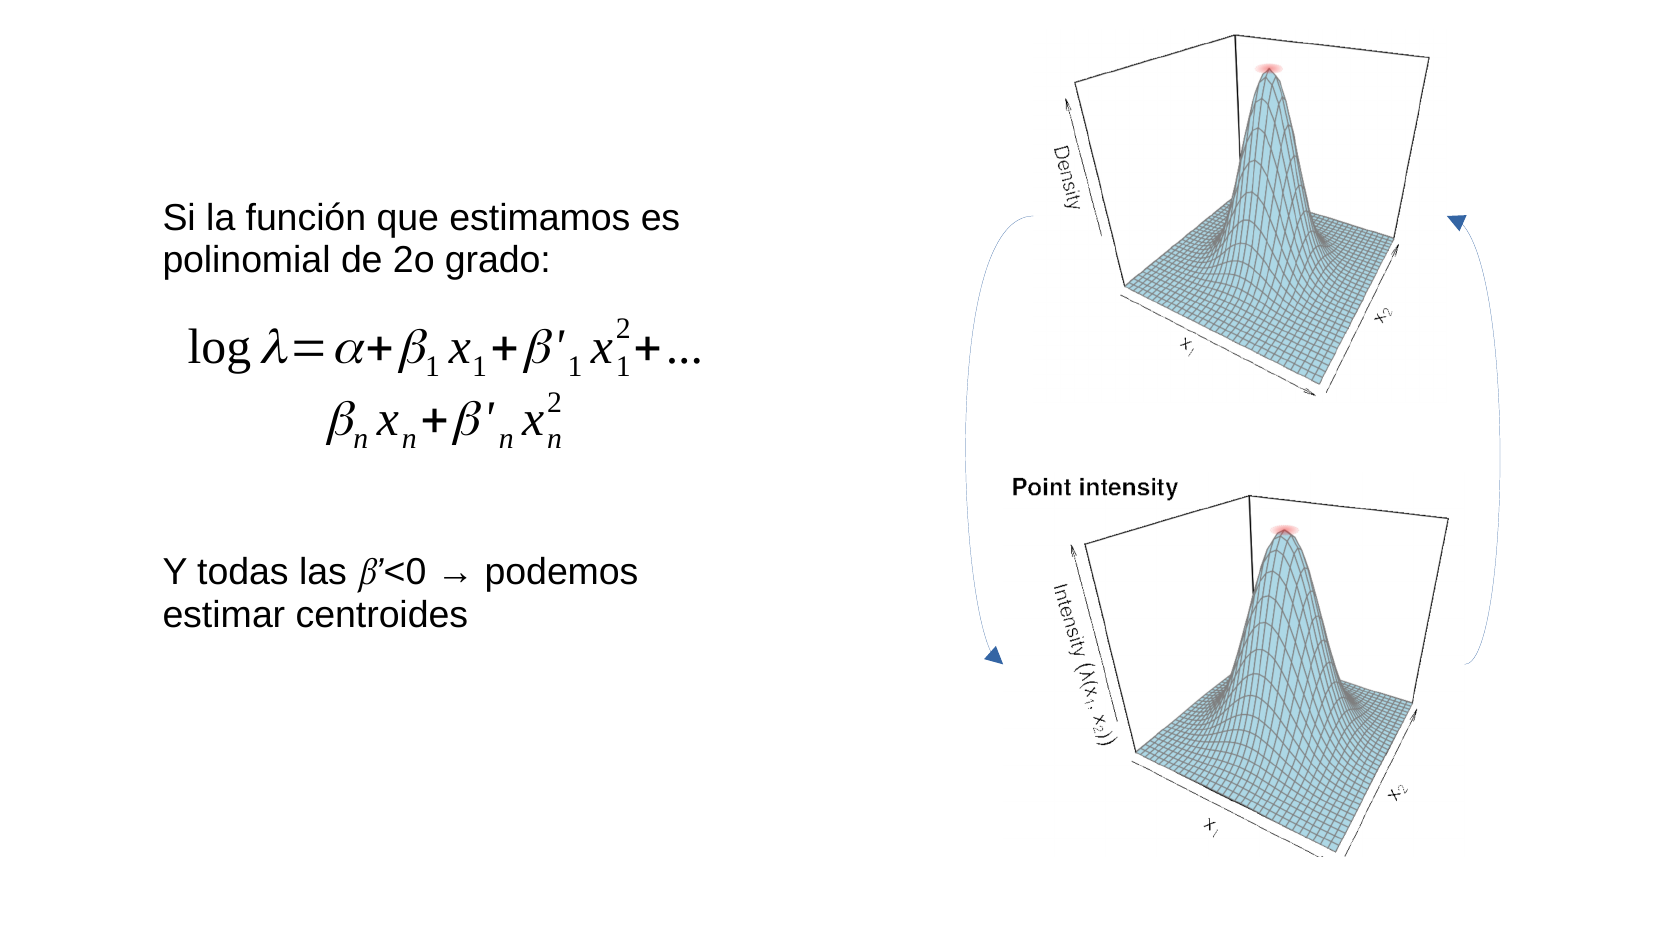

Si la función que estimamos es polinomial de 2o grado:
Y todas las β’<0 → podemos estimar centroides